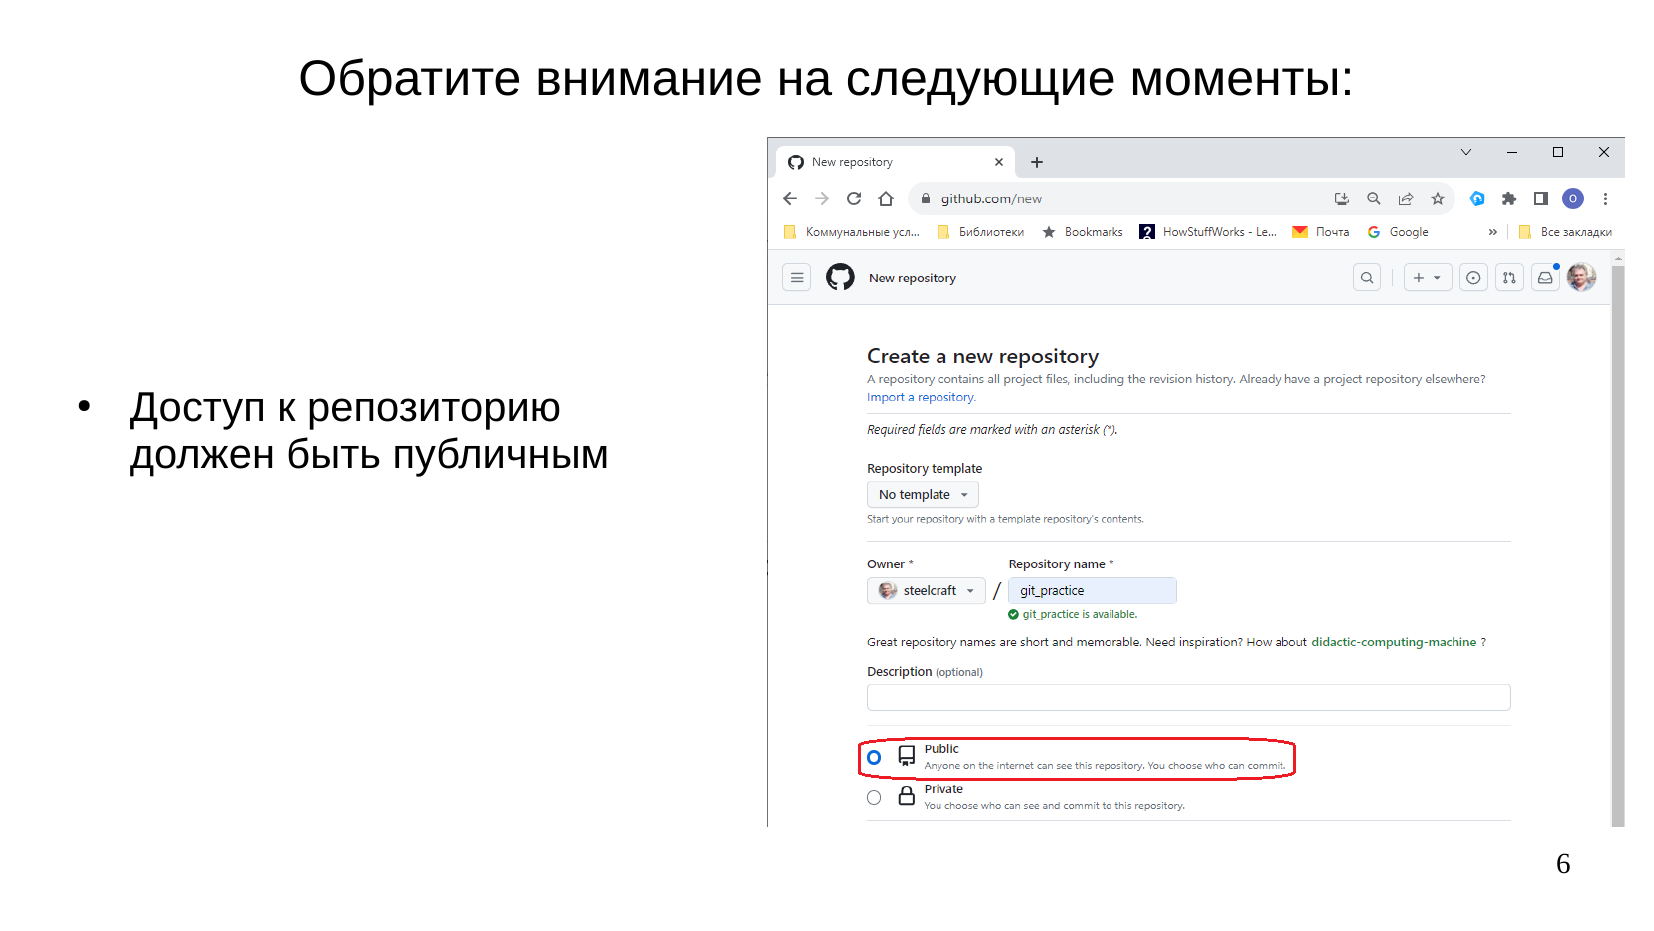

# Обратите внимание на следующие моменты:
Доступ к репозиторию должен быть публичным
6